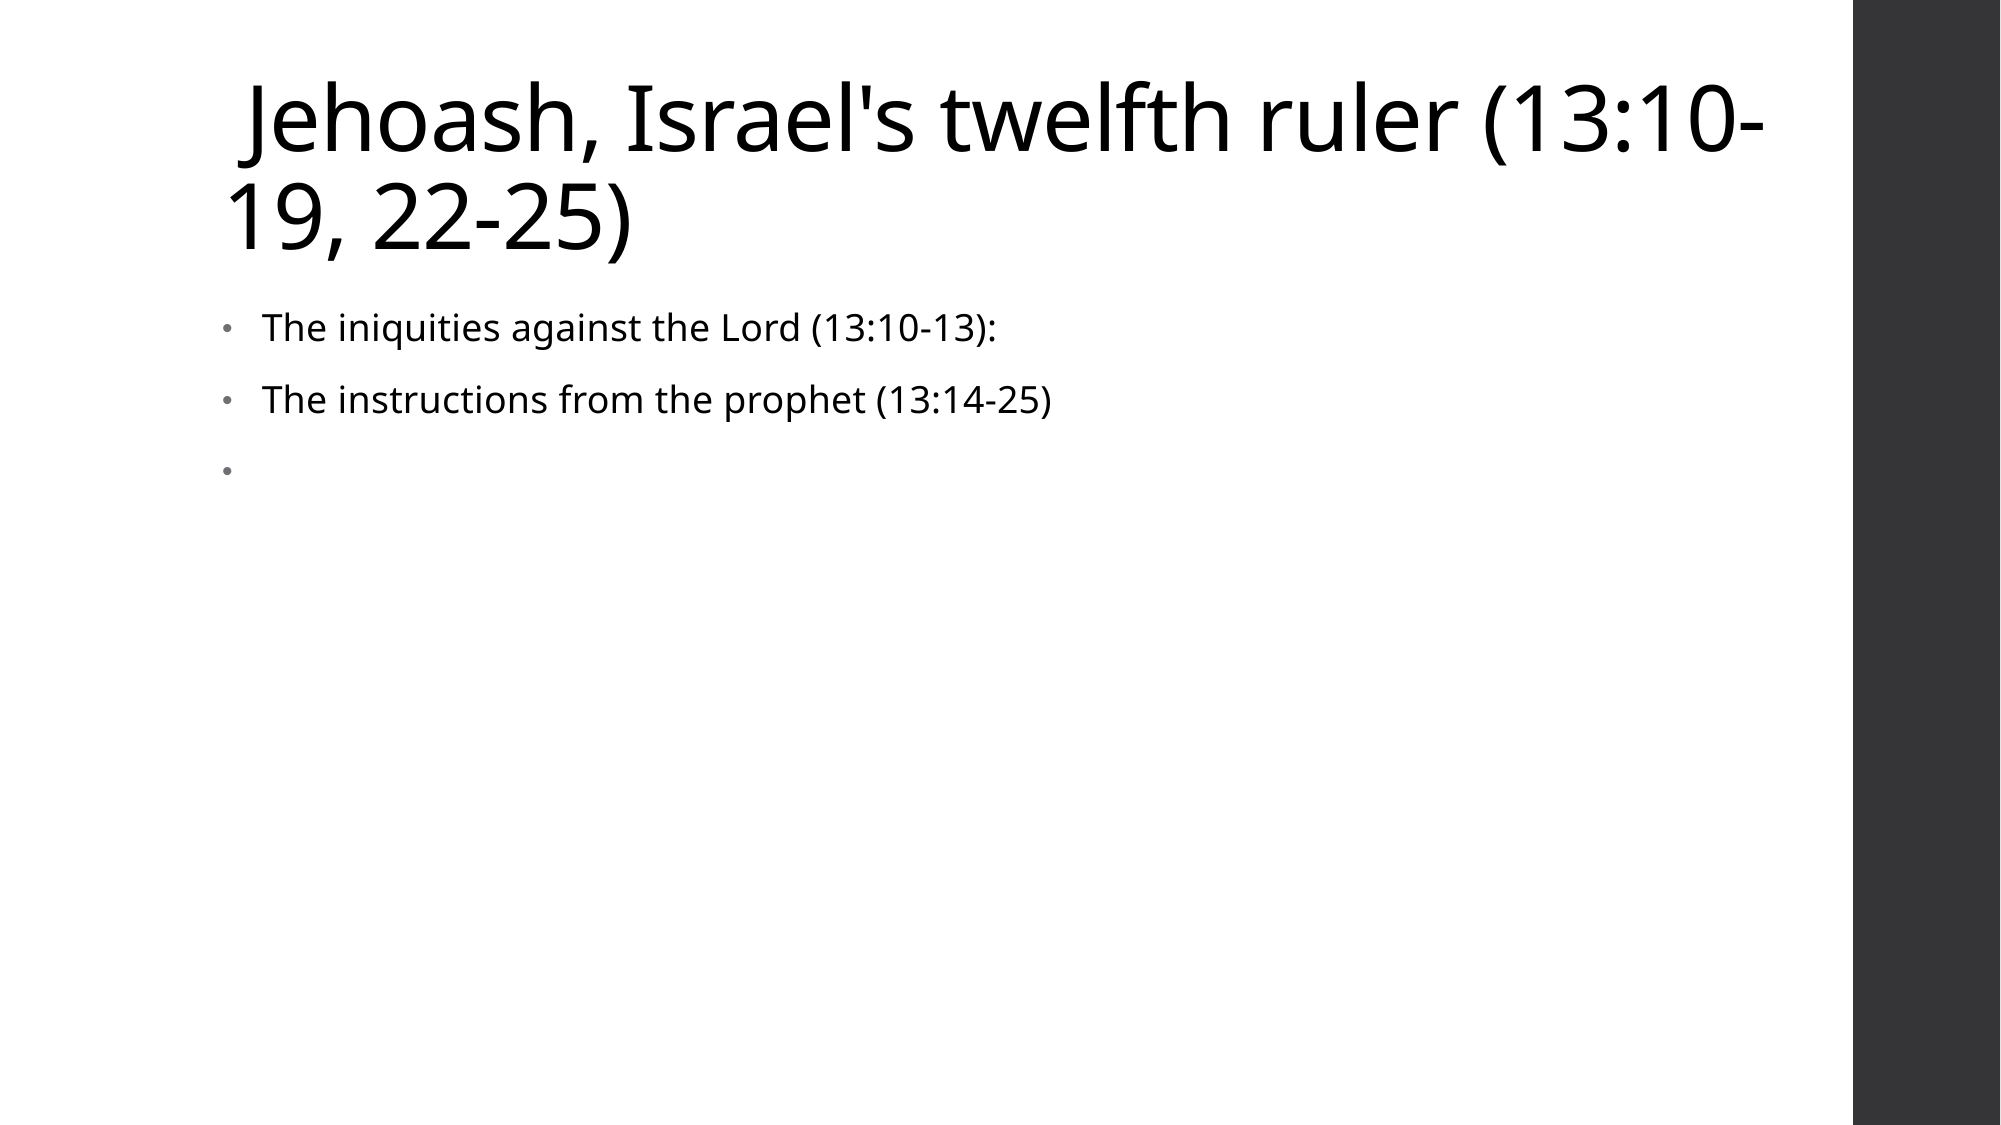

# Jehoash, Israel's twelfth ruler (13:10-19, 22-25)
 The iniquities against the Lord (13:10-13):
 The instructions from the prophet (13:14-25)